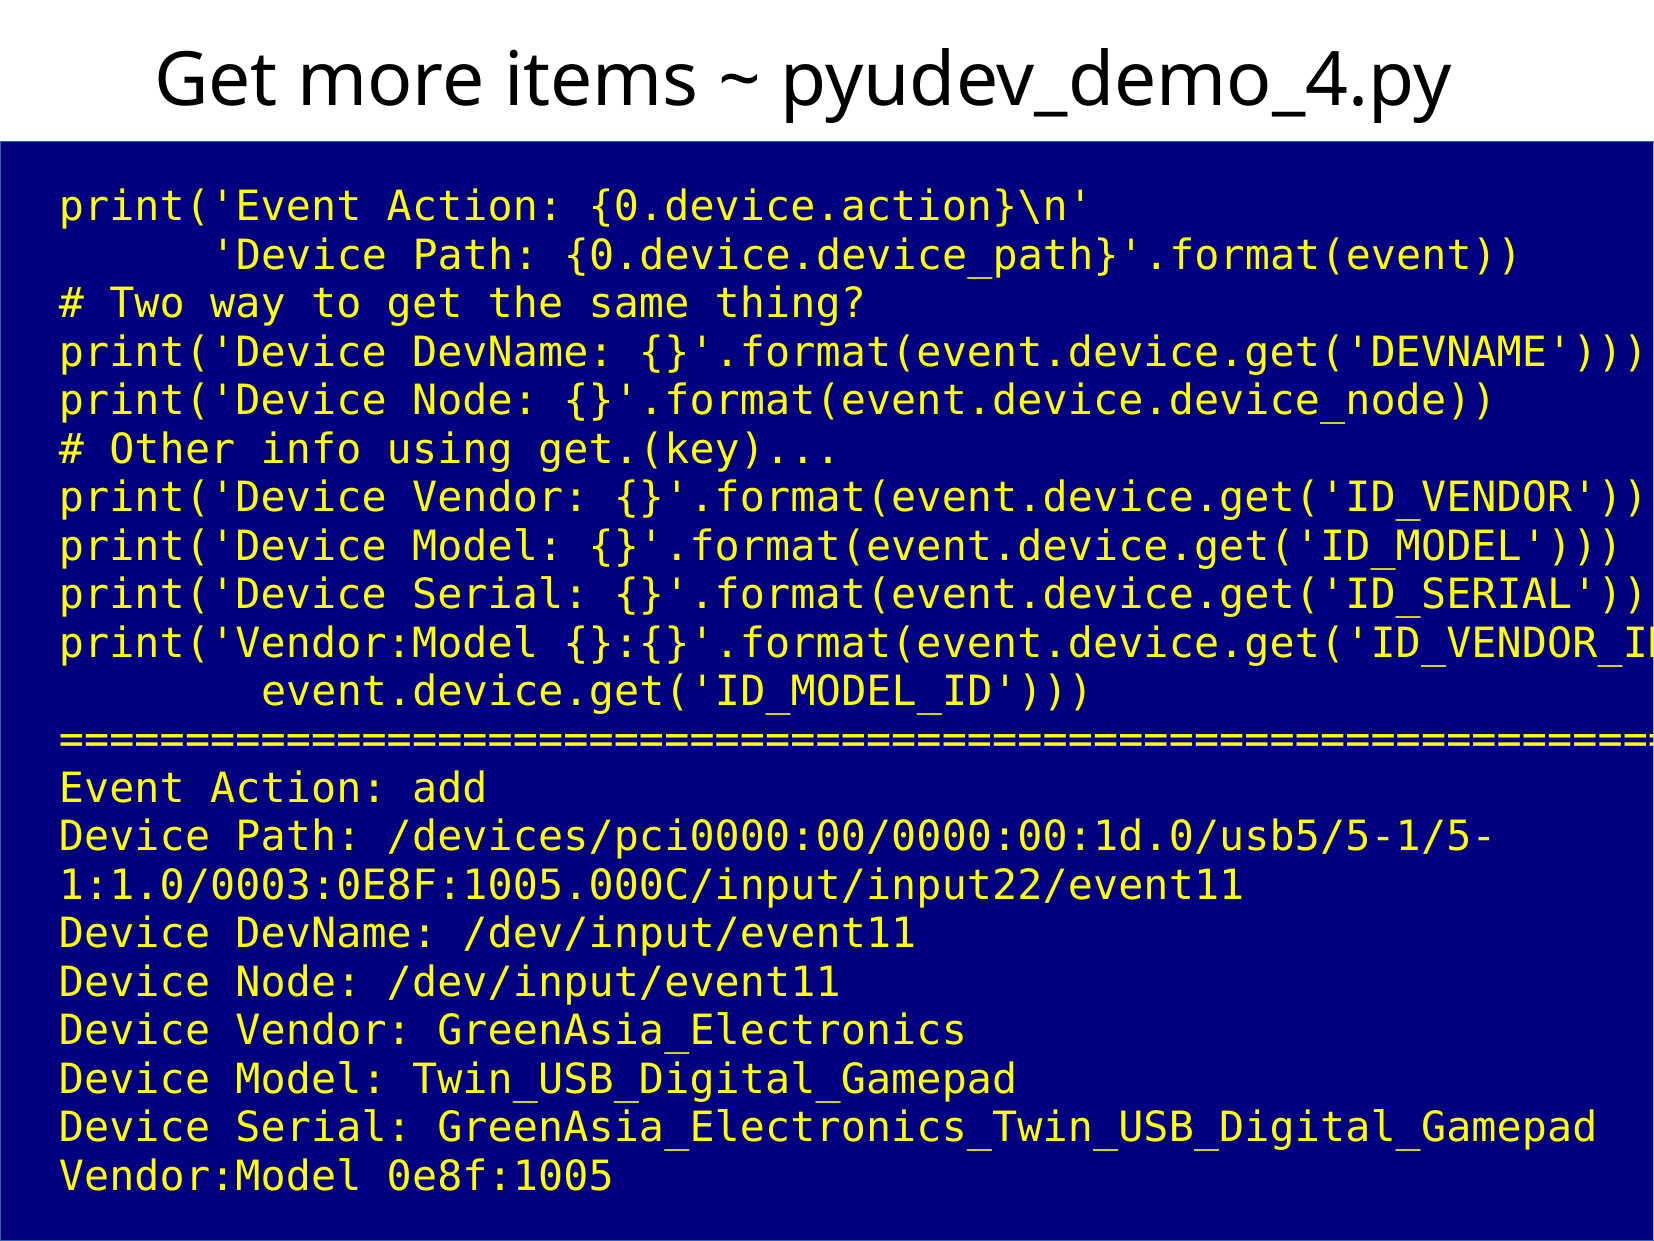

# Get more items ~ pyudev_demo_4.py
print('Event Action: {0.device.action}\n'
 'Device Path: {0.device.device_path}'.format(event))
# Two way to get the same thing?
print('Device DevName: {}'.format(event.device.get('DEVNAME')))
print('Device Node: {}'.format(event.device.device_node))
# Other info using get.(key)...
print('Device Vendor: {}'.format(event.device.get('ID_VENDOR')))
print('Device Model: {}'.format(event.device.get('ID_MODEL')))
print('Device Serial: {}'.format(event.device.get('ID_SERIAL')))
print('Vendor:Model {}:{}'.format(event.device.get('ID_VENDOR_ID'),
 event.device.get('ID_MODEL_ID')))
====================================================================
Event Action: add
Device Path: /devices/pci0000:00/0000:00:1d.0/usb5/5-1/5-1:1.0/0003:0E8F:1005.000C/input/input22/event11
Device DevName: /dev/input/event11
Device Node: /dev/input/event11
Device Vendor: GreenAsia_Electronics
Device Model: Twin_USB_Digital_Gamepad
Device Serial: GreenAsia_Electronics_Twin_USB_Digital_Gamepad
Vendor:Model 0e8f:1005